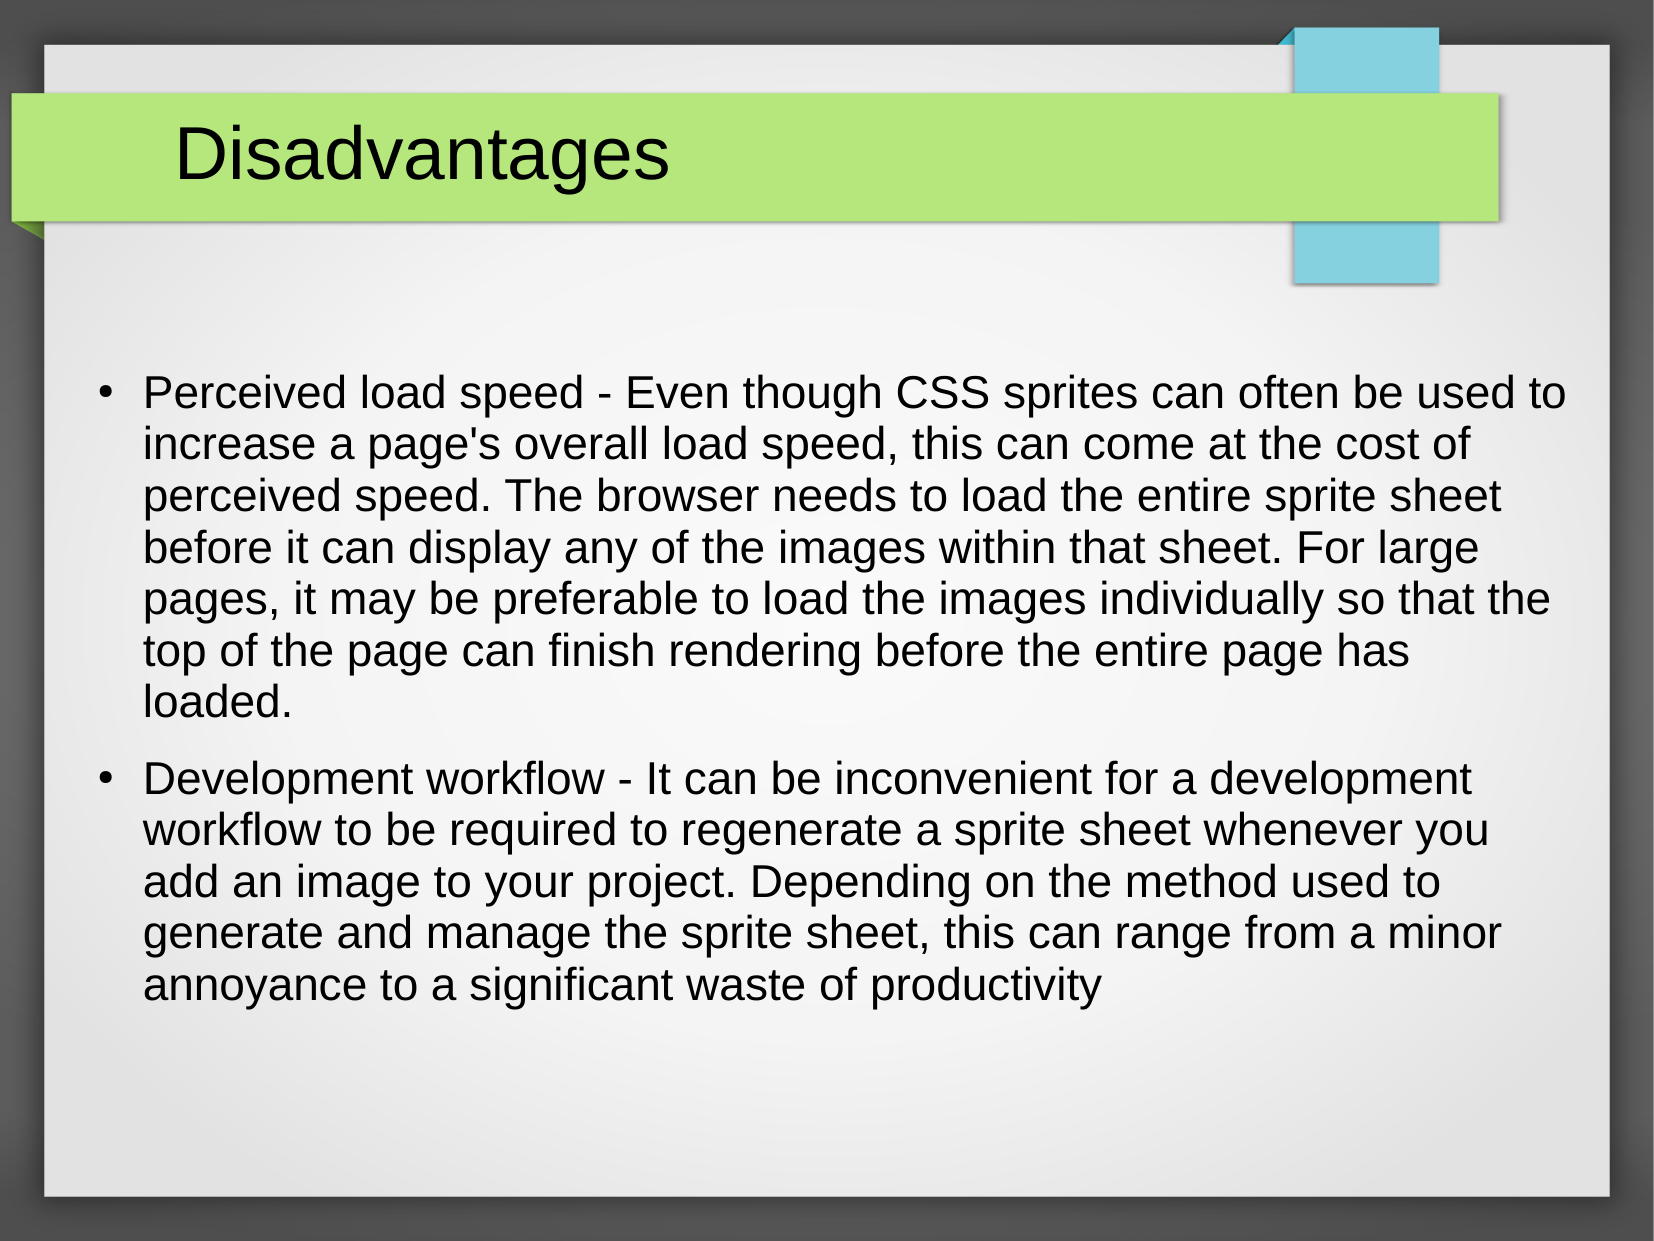

# Disadvantages
Perceived load speed - Even though CSS sprites can often be used to increase a page's overall load speed, this can come at the cost of perceived speed. The browser needs to load the entire sprite sheet before it can display any of the images within that sheet. For large pages, it may be preferable to load the images individually so that the top of the page can finish rendering before the entire page has loaded.
Development workflow - It can be inconvenient for a development workflow to be required to regenerate a sprite sheet whenever you add an image to your project. Depending on the method used to generate and manage the sprite sheet, this can range from a minor annoyance to a significant waste of productivity